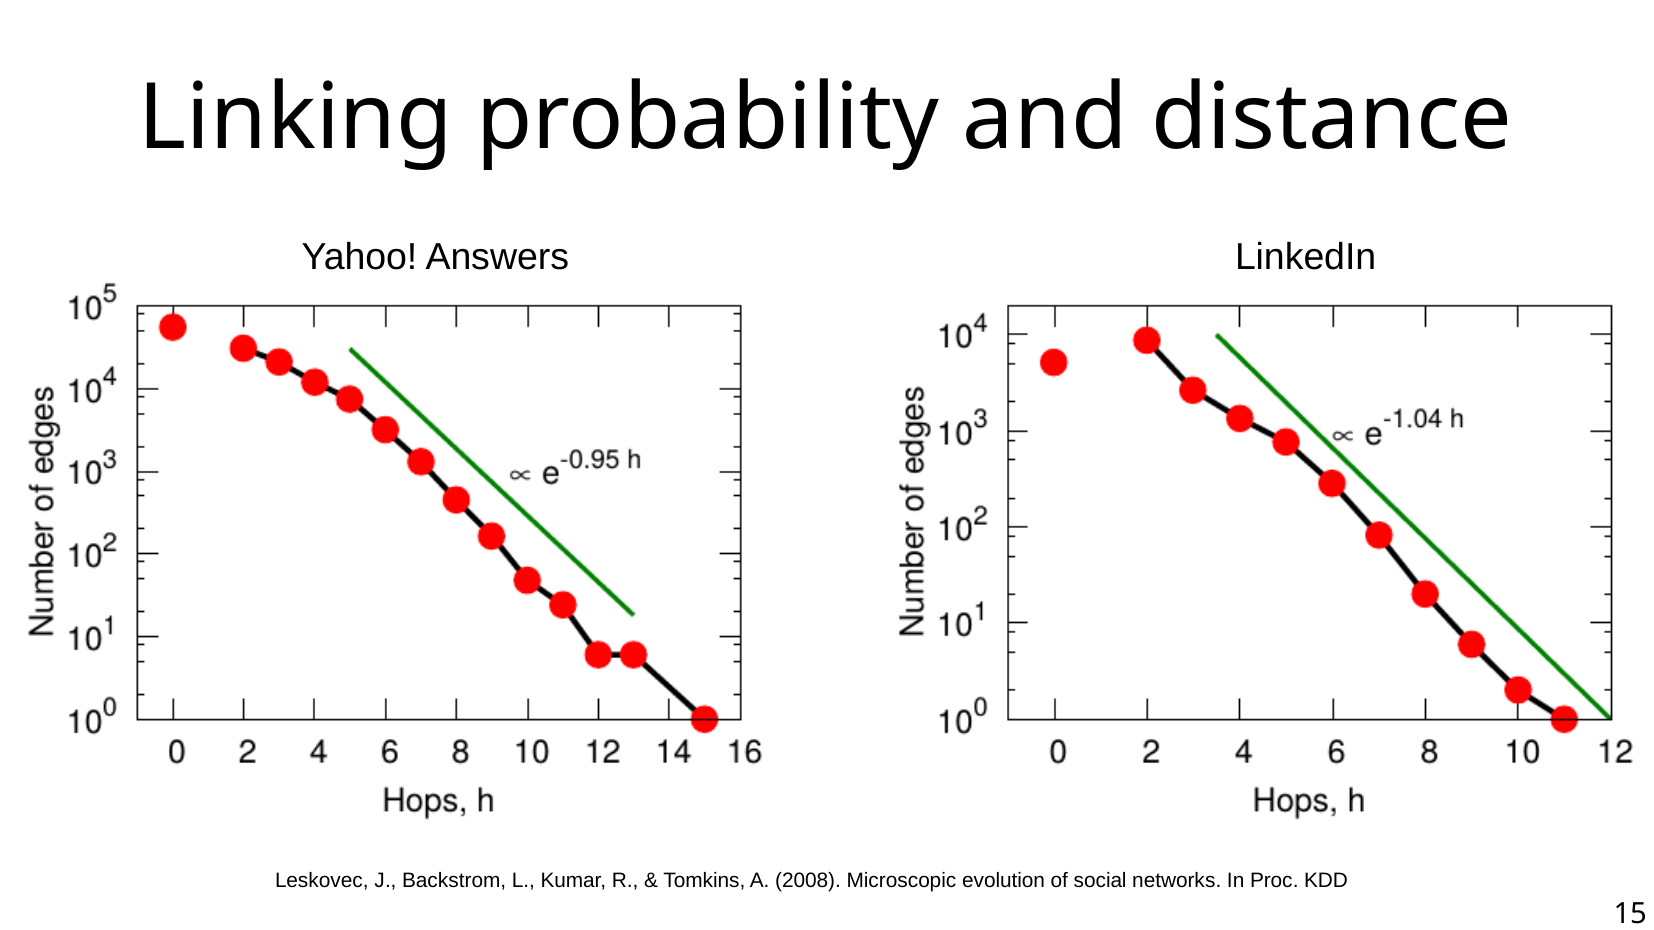

# Linking probability and distance
Yahoo! Answers
LinkedIn
Leskovec, J., Backstrom, L., Kumar, R., & Tomkins, A. (2008). Microscopic evolution of social networks. In Proc. KDD
15